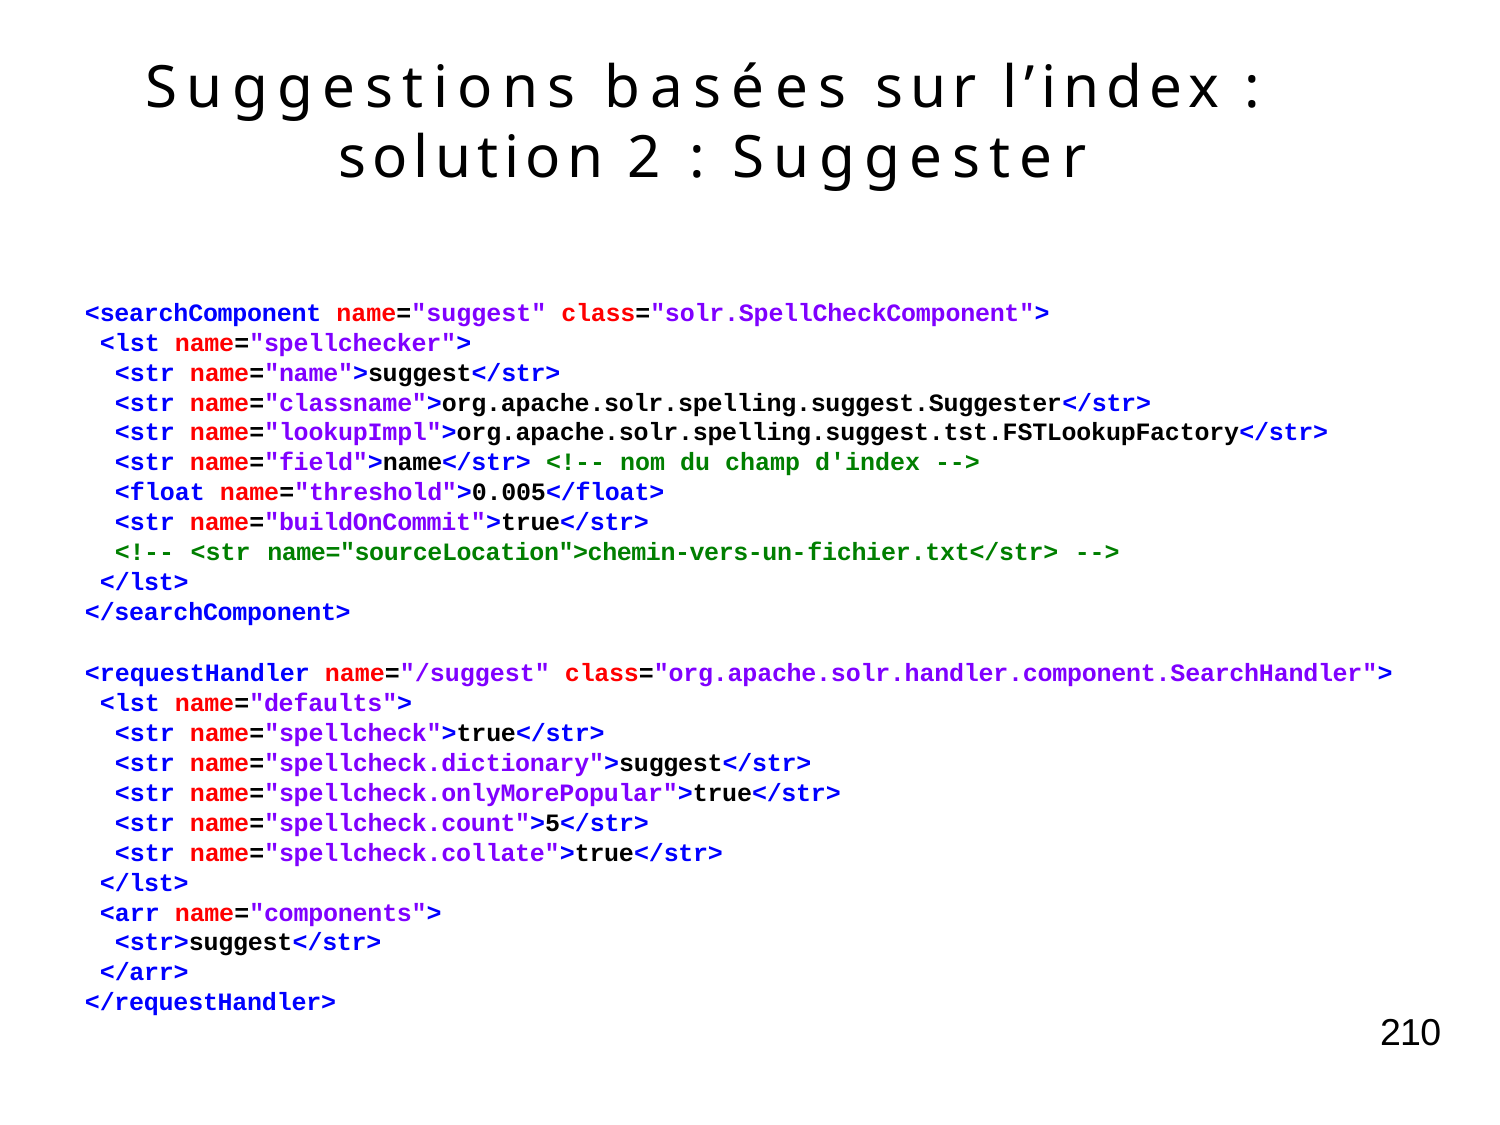

# Suggestions basées sur l’index : solution 2 : Suggester
<searchComponent name="suggest" class="solr.SpellCheckComponent">
<lst name="spellchecker">
<str name="name">suggest</str>
<str name="classname">org.apache.solr.spelling.suggest.Suggester</str>
<str name="lookupImpl">org.apache.solr.spelling.suggest.tst.FSTLookupFactory</str>
<str name="field">name</str> <!-- nom du champ d'index -->
<float name="threshold">0.005</float>
<str name="buildOnCommit">true</str>
<!-- <str name="sourceLocation">chemin-vers-un-fichier.txt</str> -->
</lst>
</searchComponent>
<requestHandler name="/suggest" class="org.apache.solr.handler.component.SearchHandler">
<lst name="defaults">
<str name="spellcheck">true</str>
<str name="spellcheck.dictionary">suggest</str>
<str name="spellcheck.onlyMorePopular">true</str>
<str name="spellcheck.count">5</str>
<str name="spellcheck.collate">true</str>
</lst>
<arr name="components">
<str>suggest</str>
</arr>
</requestHandler>
210